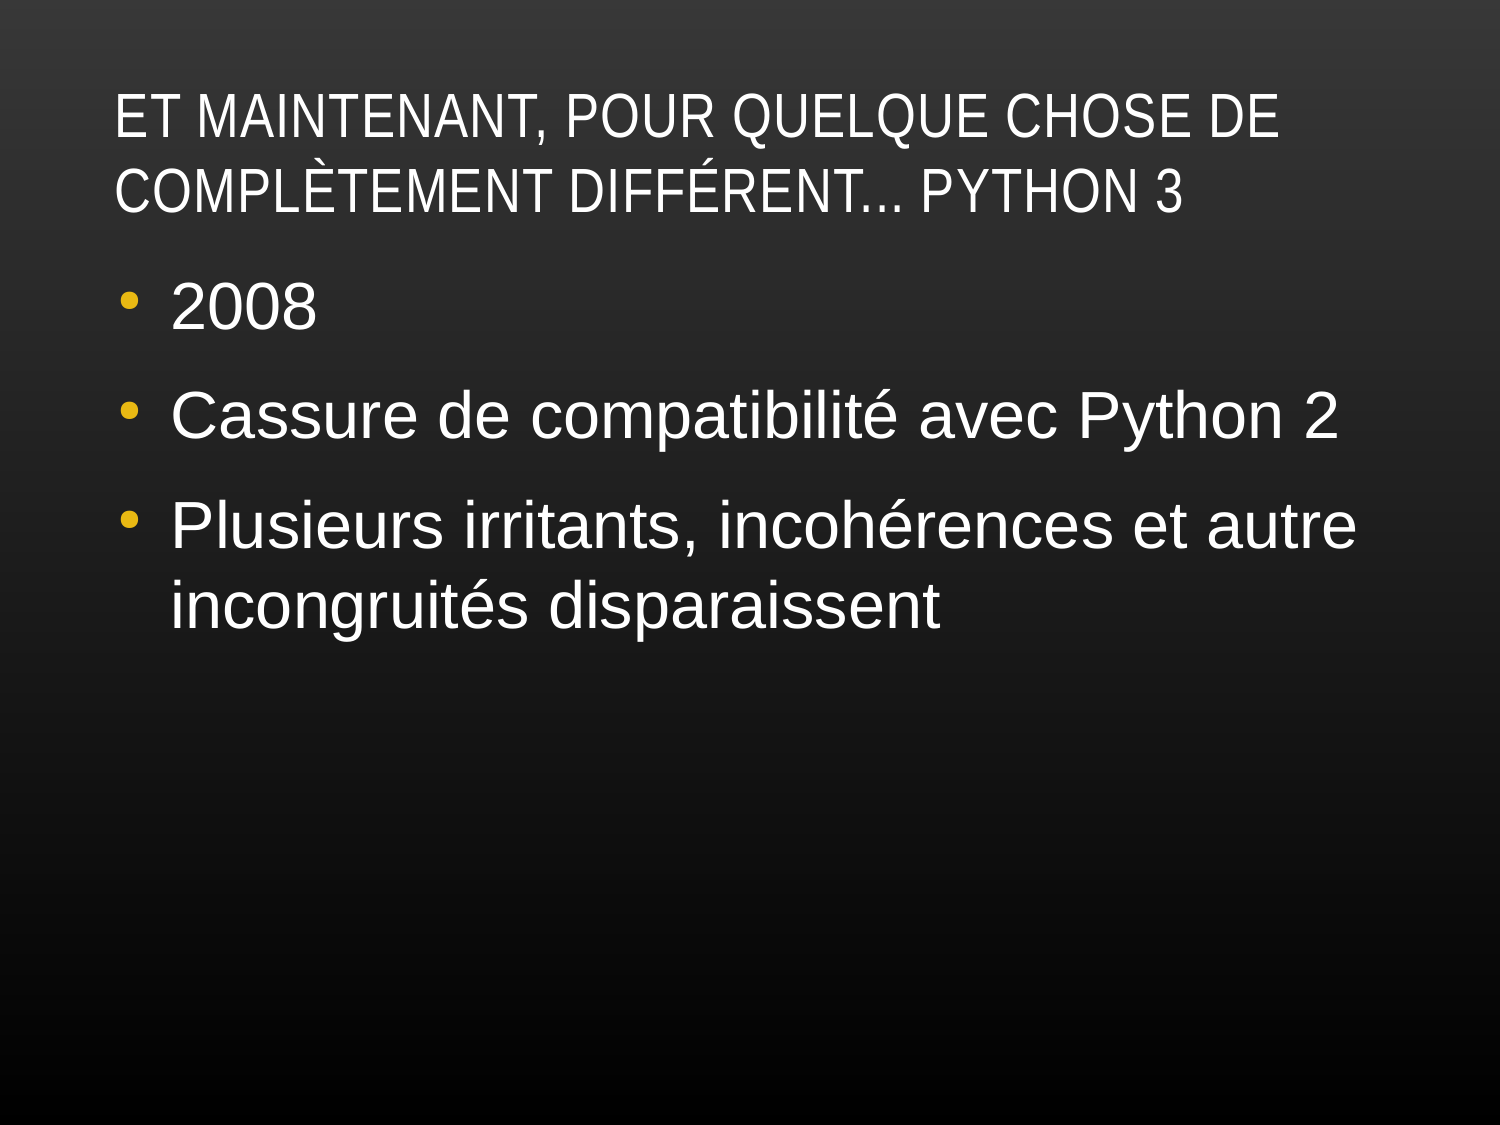

# Et maintenant, pour quelque chose de complètement différent... Python 3
2008
Cassure de compatibilité avec Python 2
Plusieurs irritants, incohérences et autre incongruités disparaissent